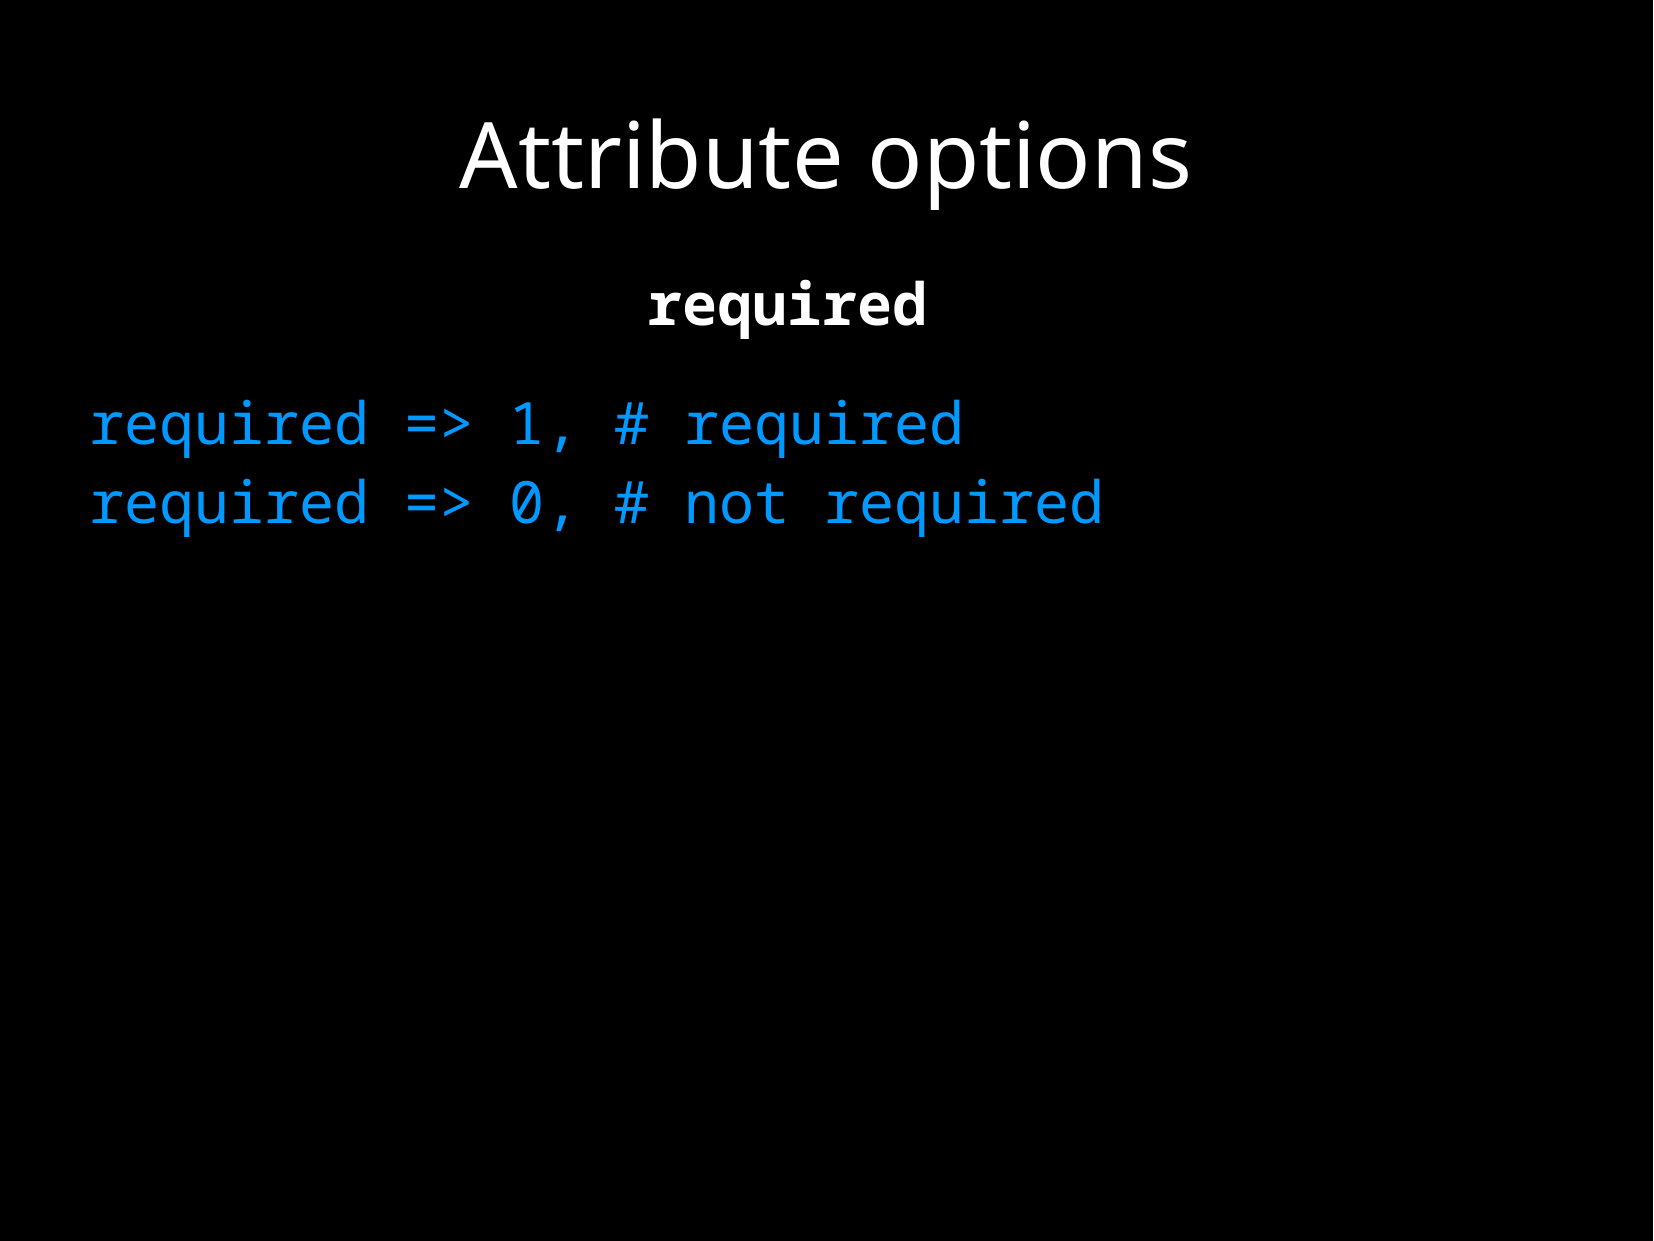

# Attribute options
required
required => 1, # required
required => 0, # not required